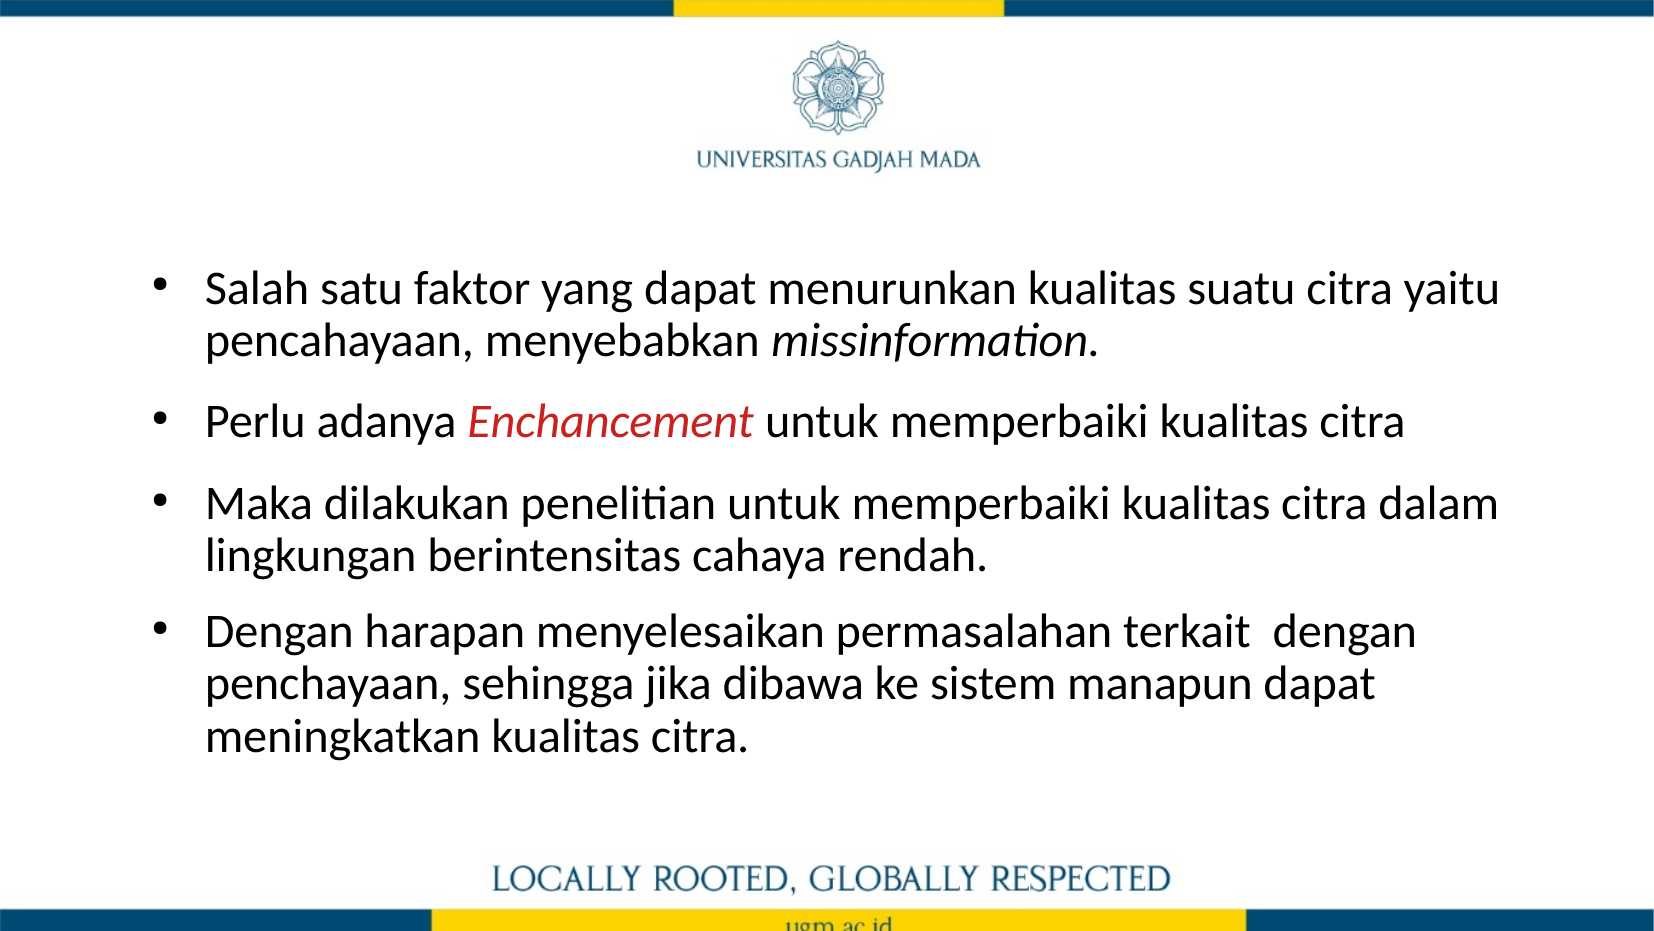

# Salah satu faktor yang dapat menurunkan kualitas suatu citra yaitu pencahayaan, menyebabkan missinformation.
Perlu adanya Enchancement untuk memperbaiki kualitas citra
Maka dilakukan penelitian untuk memperbaiki kualitas citra dalam lingkungan berintensitas cahaya rendah.
Dengan harapan menyelesaikan permasalahan terkait dengan penchayaan, sehingga jika dibawa ke sistem manapun dapat meningkatkan kualitas citra.